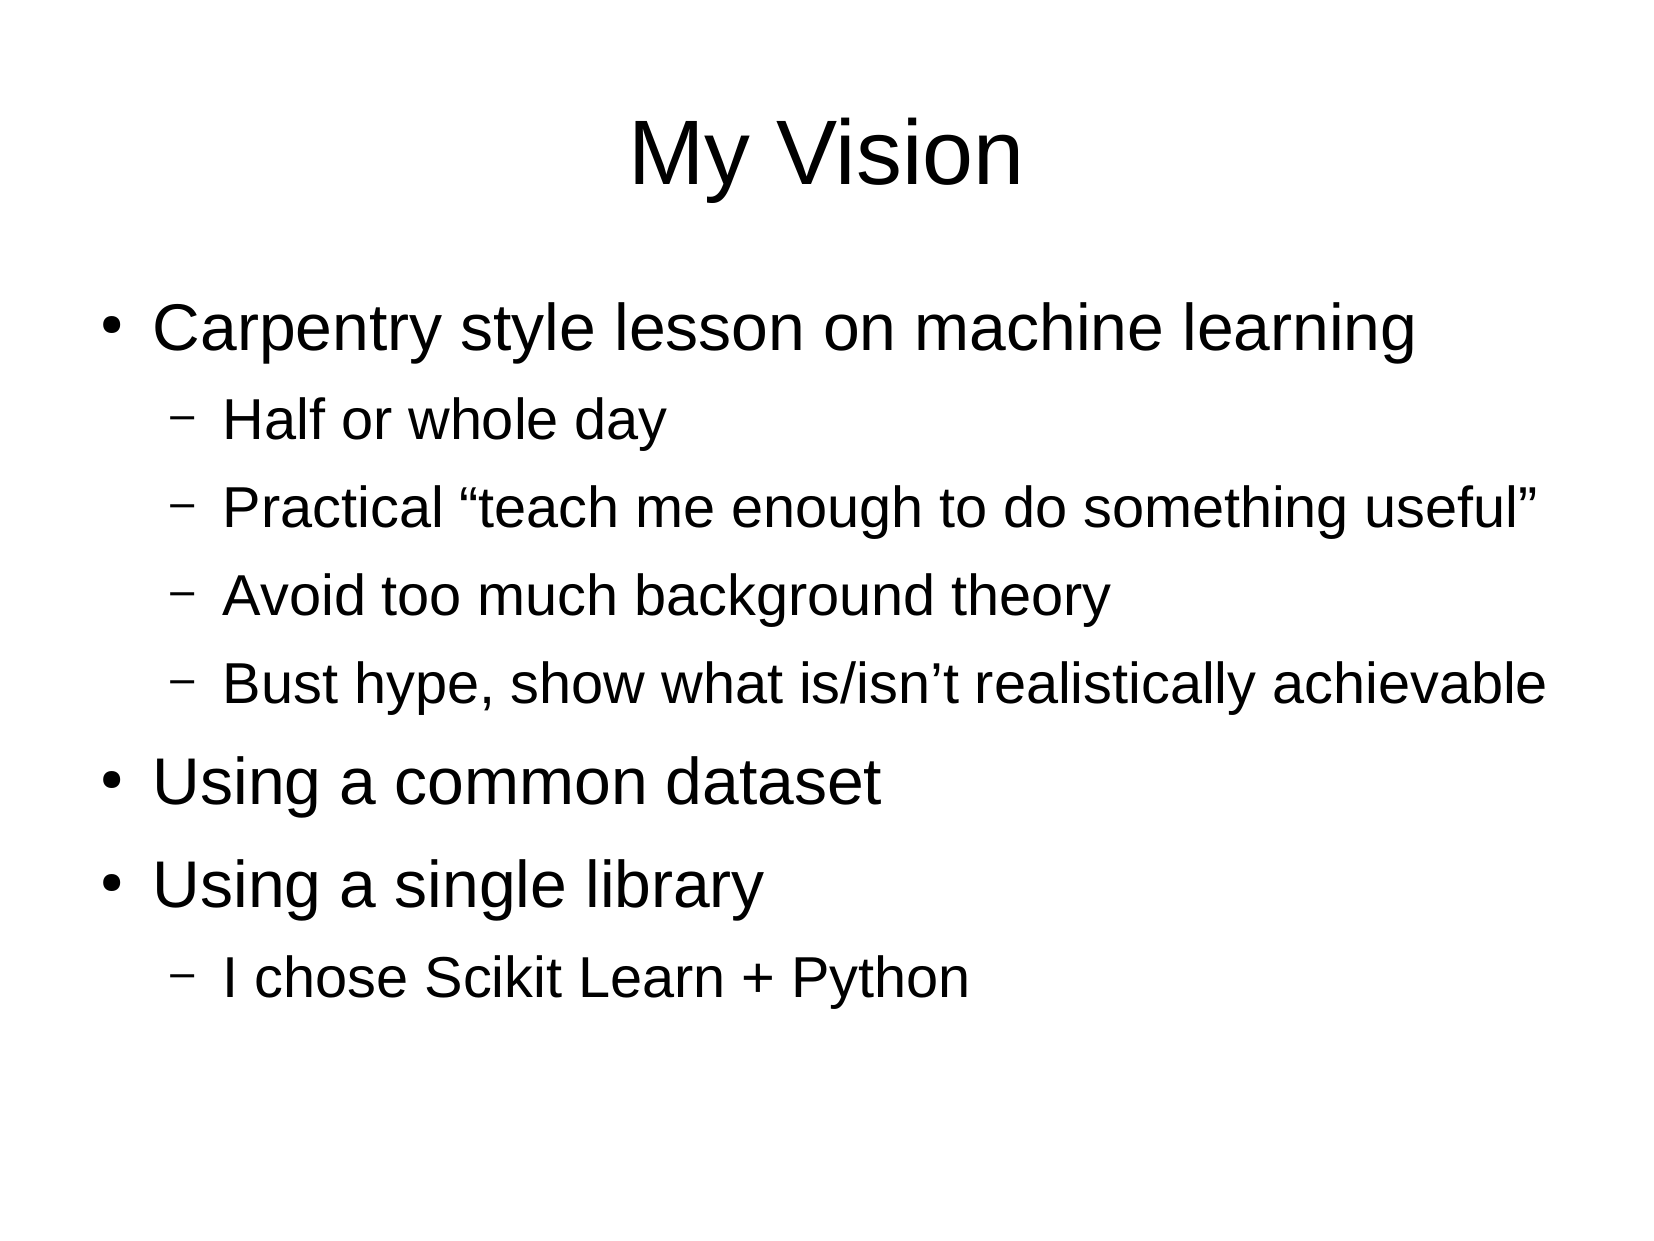

# My Vision
Carpentry style lesson on machine learning
Half or whole day
Practical “teach me enough to do something useful”
Avoid too much background theory
Bust hype, show what is/isn’t realistically achievable
Using a common dataset
Using a single library
I chose Scikit Learn + Python